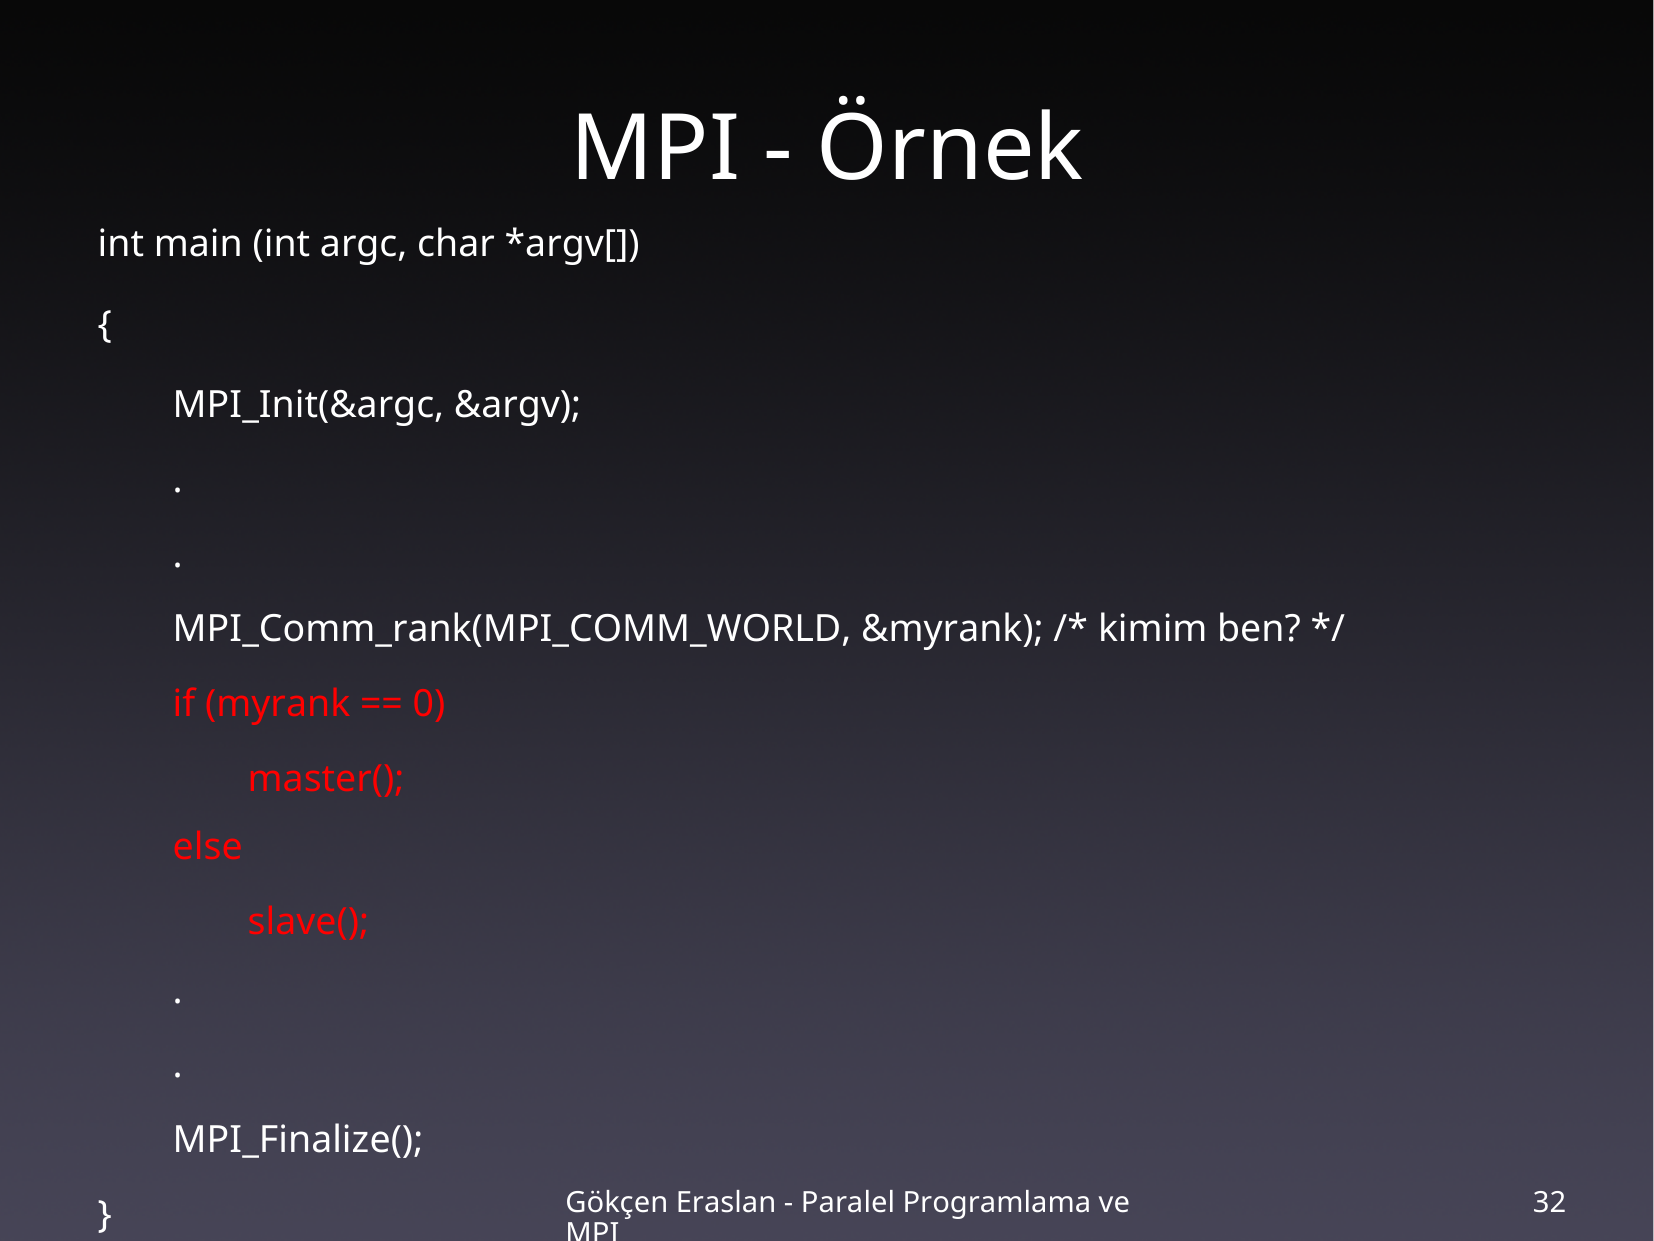

# MPI - Örnek
int main (int argc, char *argv[])
{
MPI_Init(&argc, &argv);
.
.
MPI_Comm_rank(MPI_COMM_WORLD, &myrank); /* kimim ben? */
if (myrank == 0)
master();
else
slave();
.
.
MPI_Finalize();
}
Gökçen Eraslan - Paralel Programlama ve MPI
32